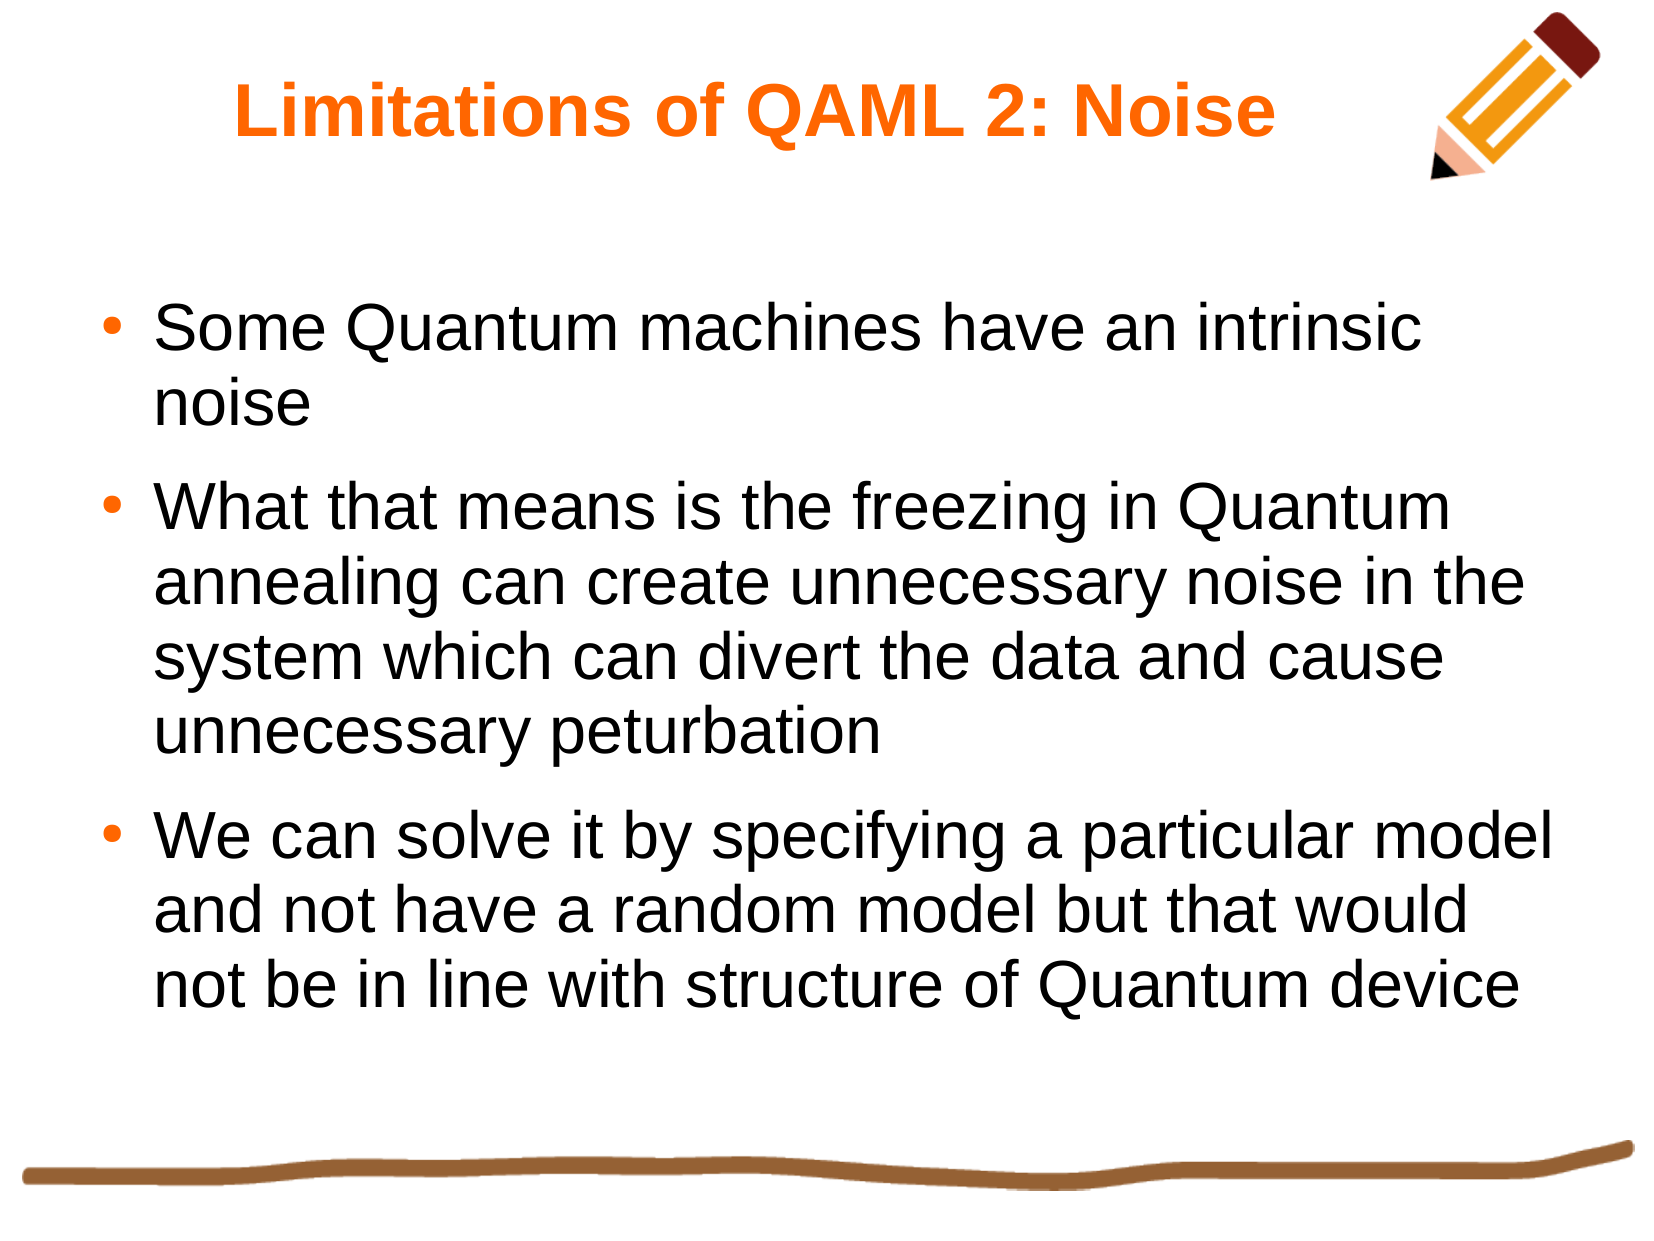

# Limitations of QAML 2: Noise
Some Quantum machines have an intrinsic noise
What that means is the freezing in Quantum annealing can create unnecessary noise in the system which can divert the data and cause unnecessary peturbation
We can solve it by specifying a particular model and not have a random model but that would not be in line with structure of Quantum device